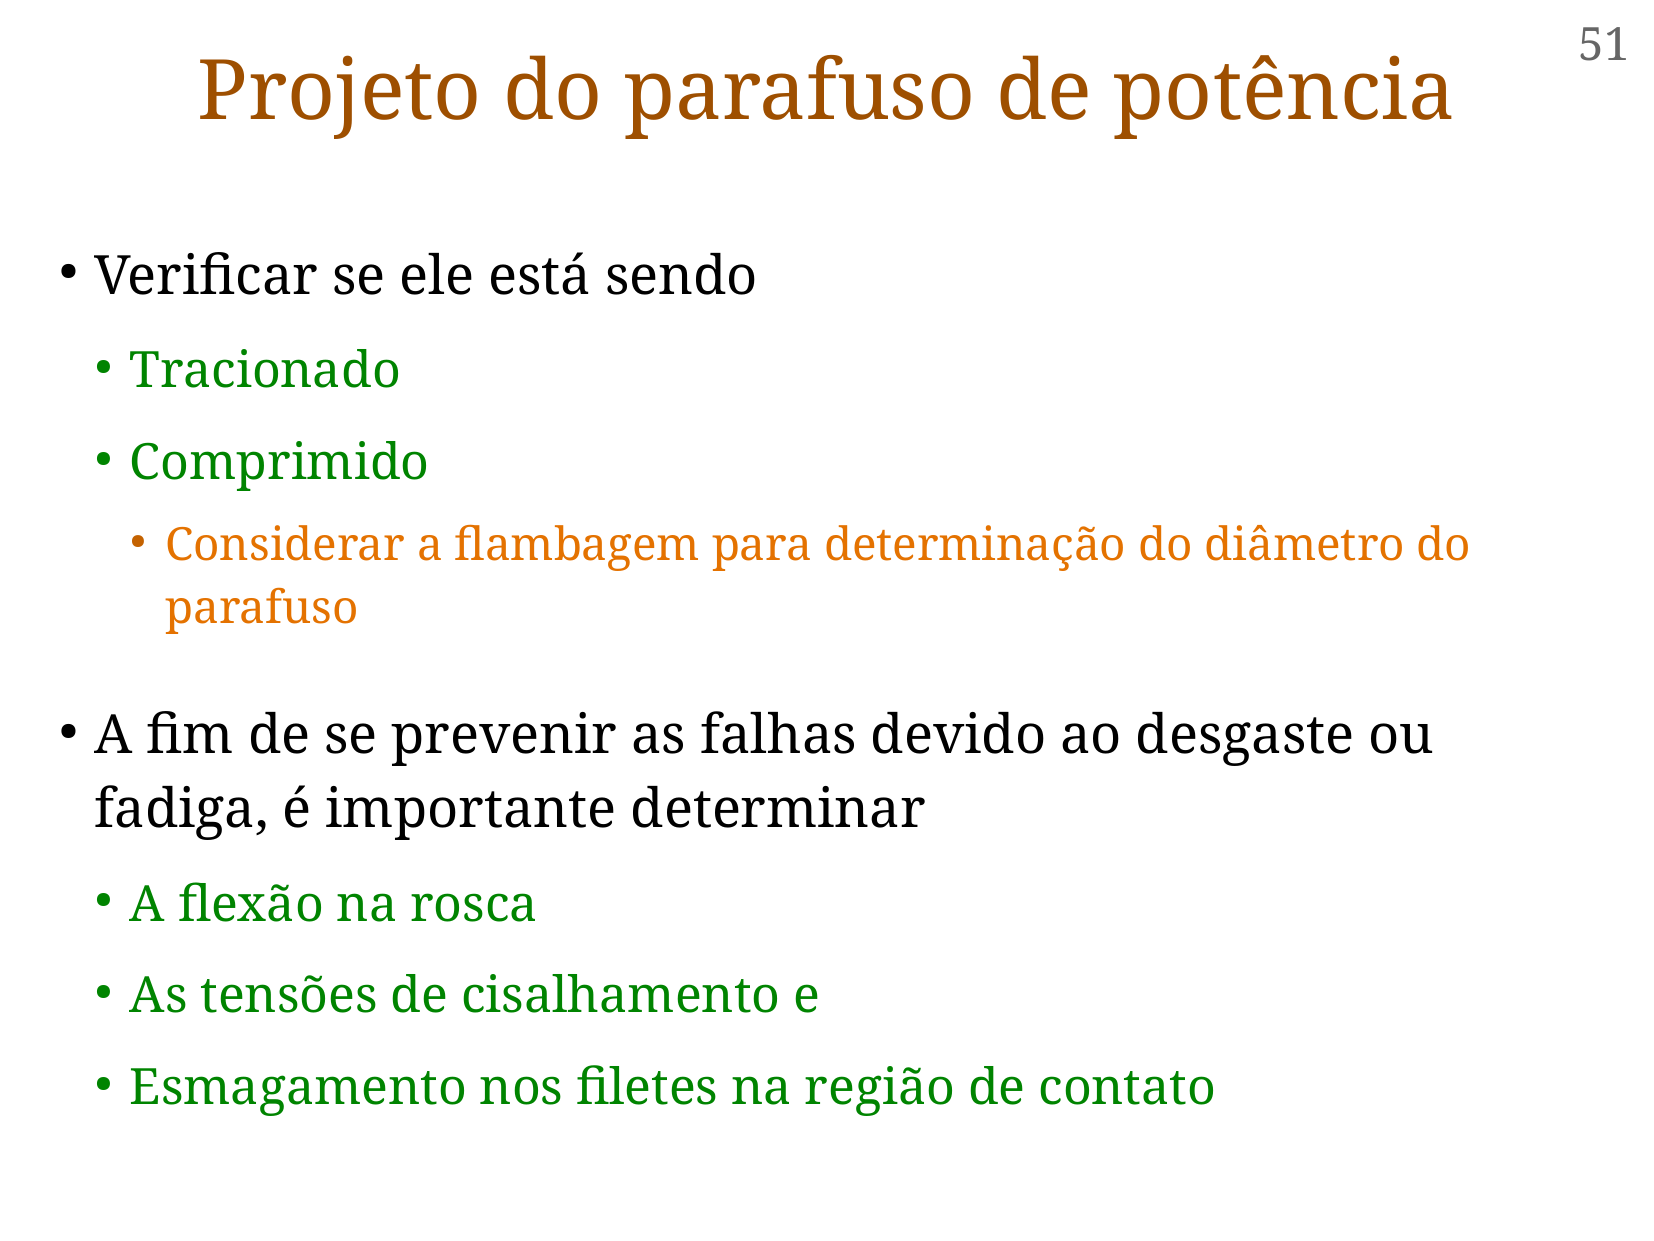

51
# Projeto do parafuso de potência
Verificar se ele está sendo
Tracionado
Comprimido
Considerar a flambagem para determinação do diâmetro do parafuso
A fim de se prevenir as falhas devido ao desgaste ou fadiga, é importante determinar
A flexão na rosca
As tensões de cisalhamento e
Esmagamento nos filetes na região de contato